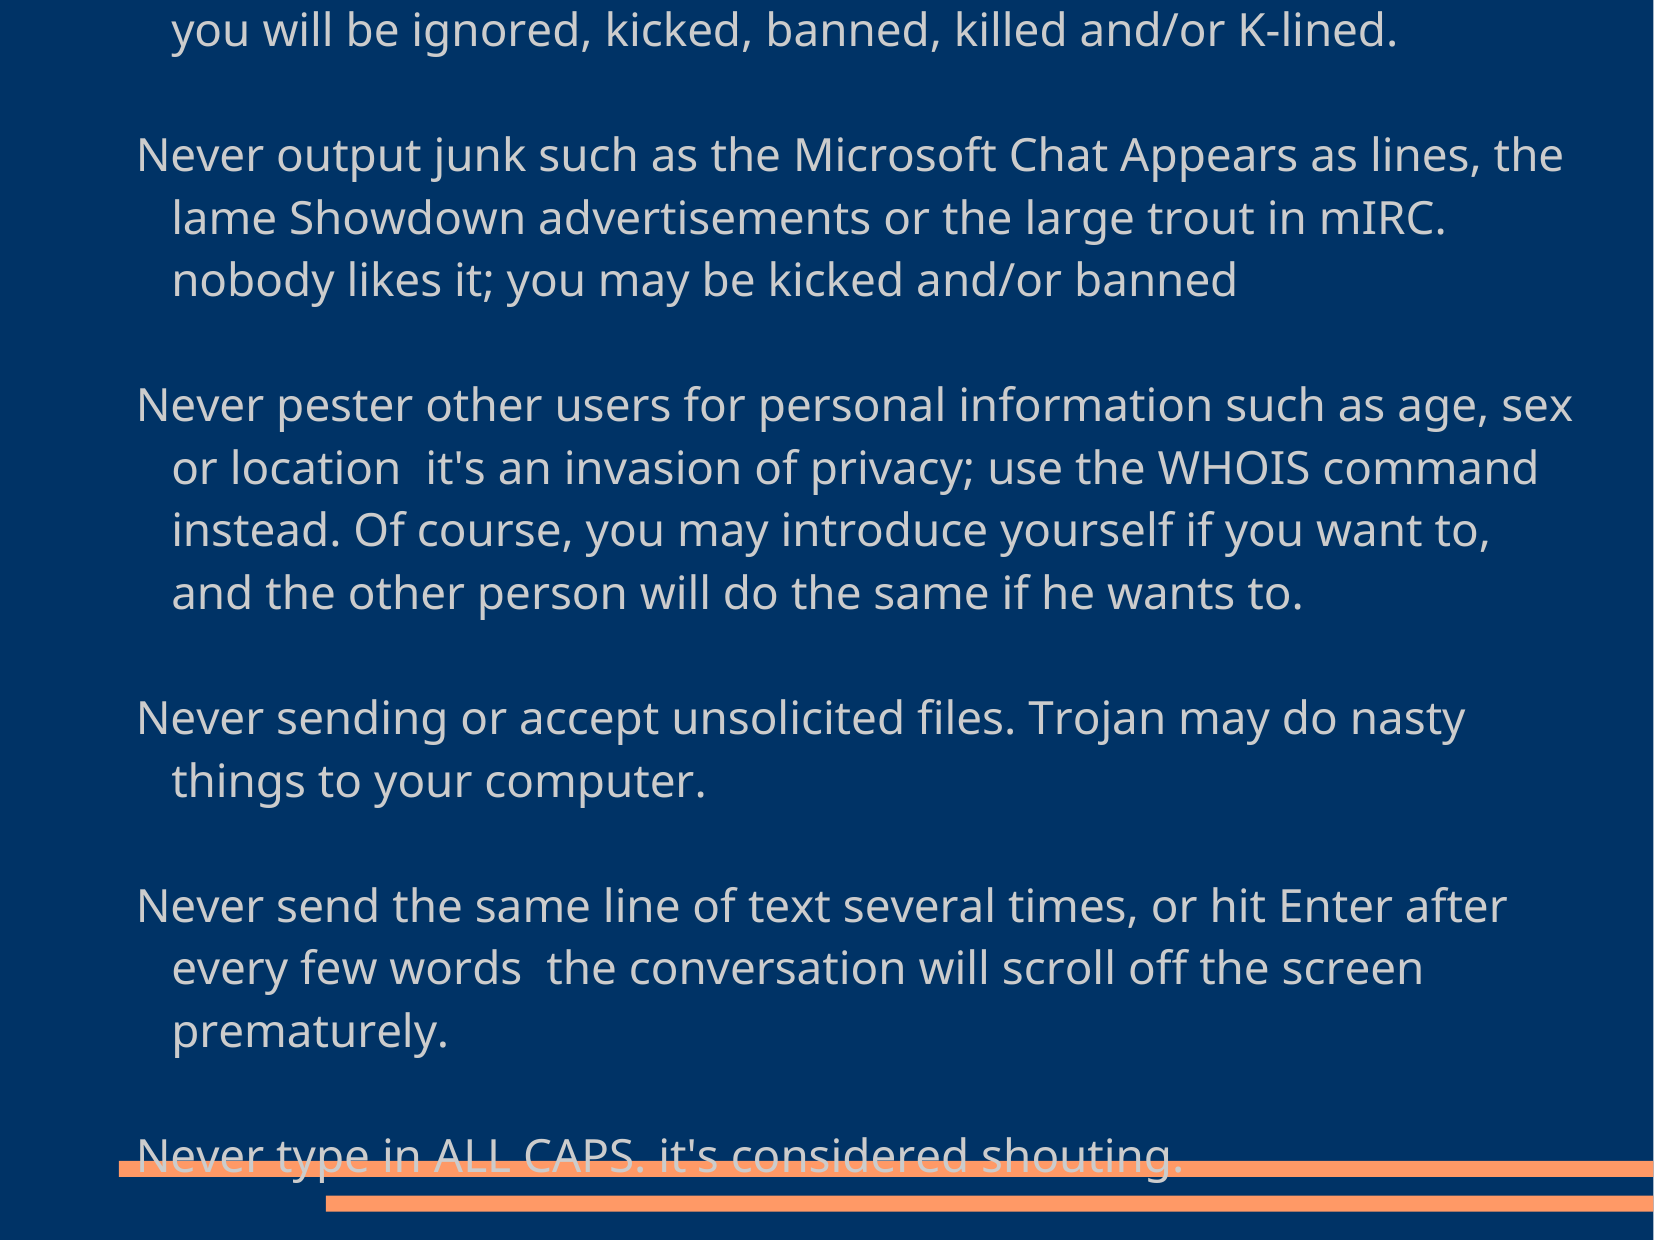

Mass-inviting strangers to your channel is considered annoying; you will be ignored, kicked, banned, killed and/or K-lined.
Never output junk such as the Microsoft Chat Appears as lines, the lame Showdown advertisements or the large trout in mIRC. nobody likes it; you may be kicked and/or banned
Never pester other users for personal information such as age, sex or location it's an invasion of privacy; use the WHOIS command instead. Of course, you may introduce yourself if you want to, and the other person will do the same if he wants to.
Never sending or accept unsolicited files. Trojan may do nasty things to your computer.
Never send the same line of text several times, or hit Enter after every few words the conversation will scroll off the screen prematurely.
Never type in ALL CAPS. it's considered shouting.
#